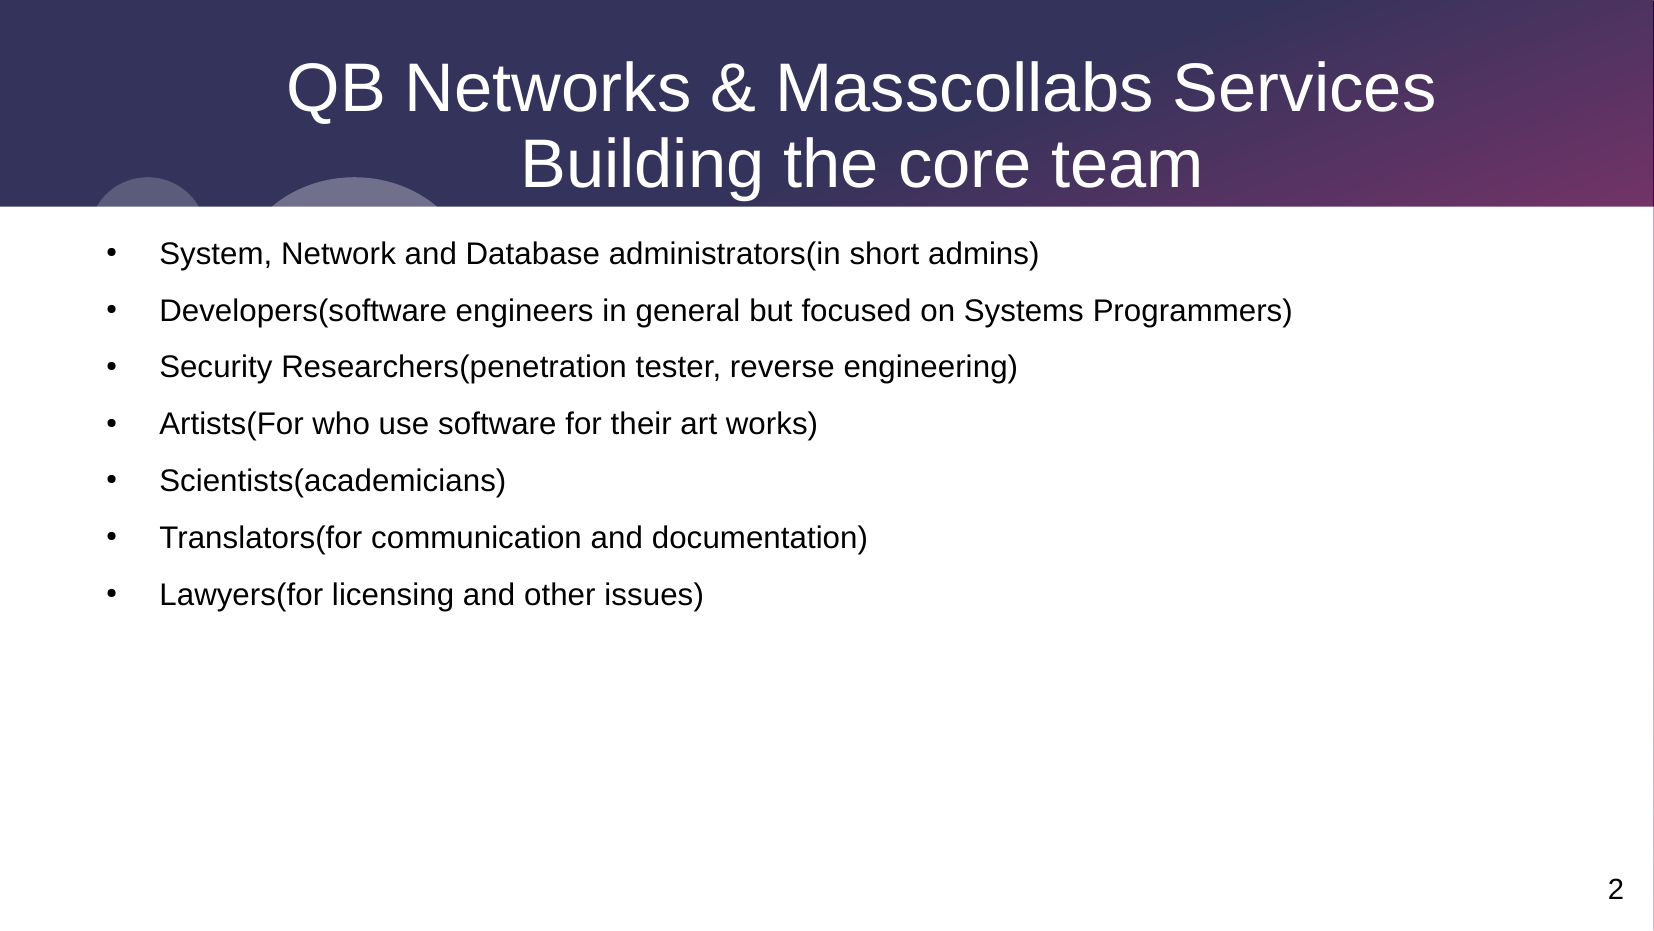

# QB Networks & Masscollabs Services Building the core team
System, Network and Database administrators(in short admins)
Developers(software engineers in general but focused on Systems Programmers)
Security Researchers(penetration tester, reverse engineering)
Artists(For who use software for their art works)
Scientists(academicians)
Translators(for communication and documentation)
Lawyers(for licensing and other issues)